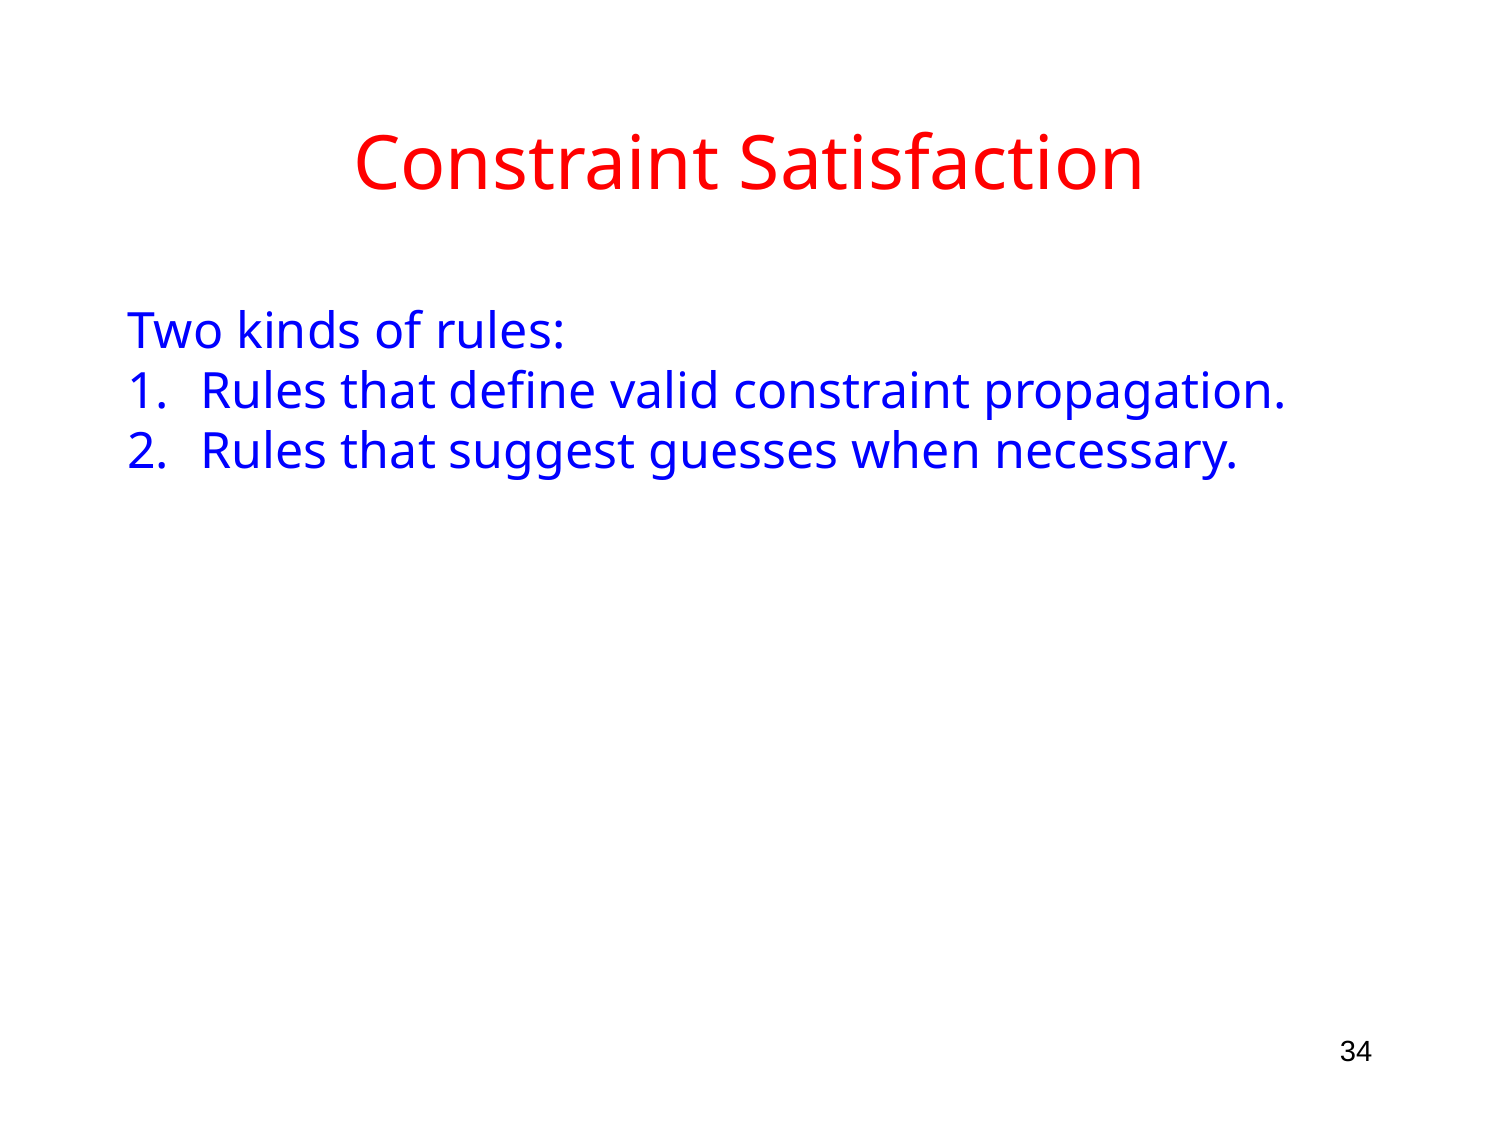

Constraint Satisfaction
Two kinds of rules:
1.	Rules that define valid constraint propagation.
2.	Rules that suggest guesses when necessary.